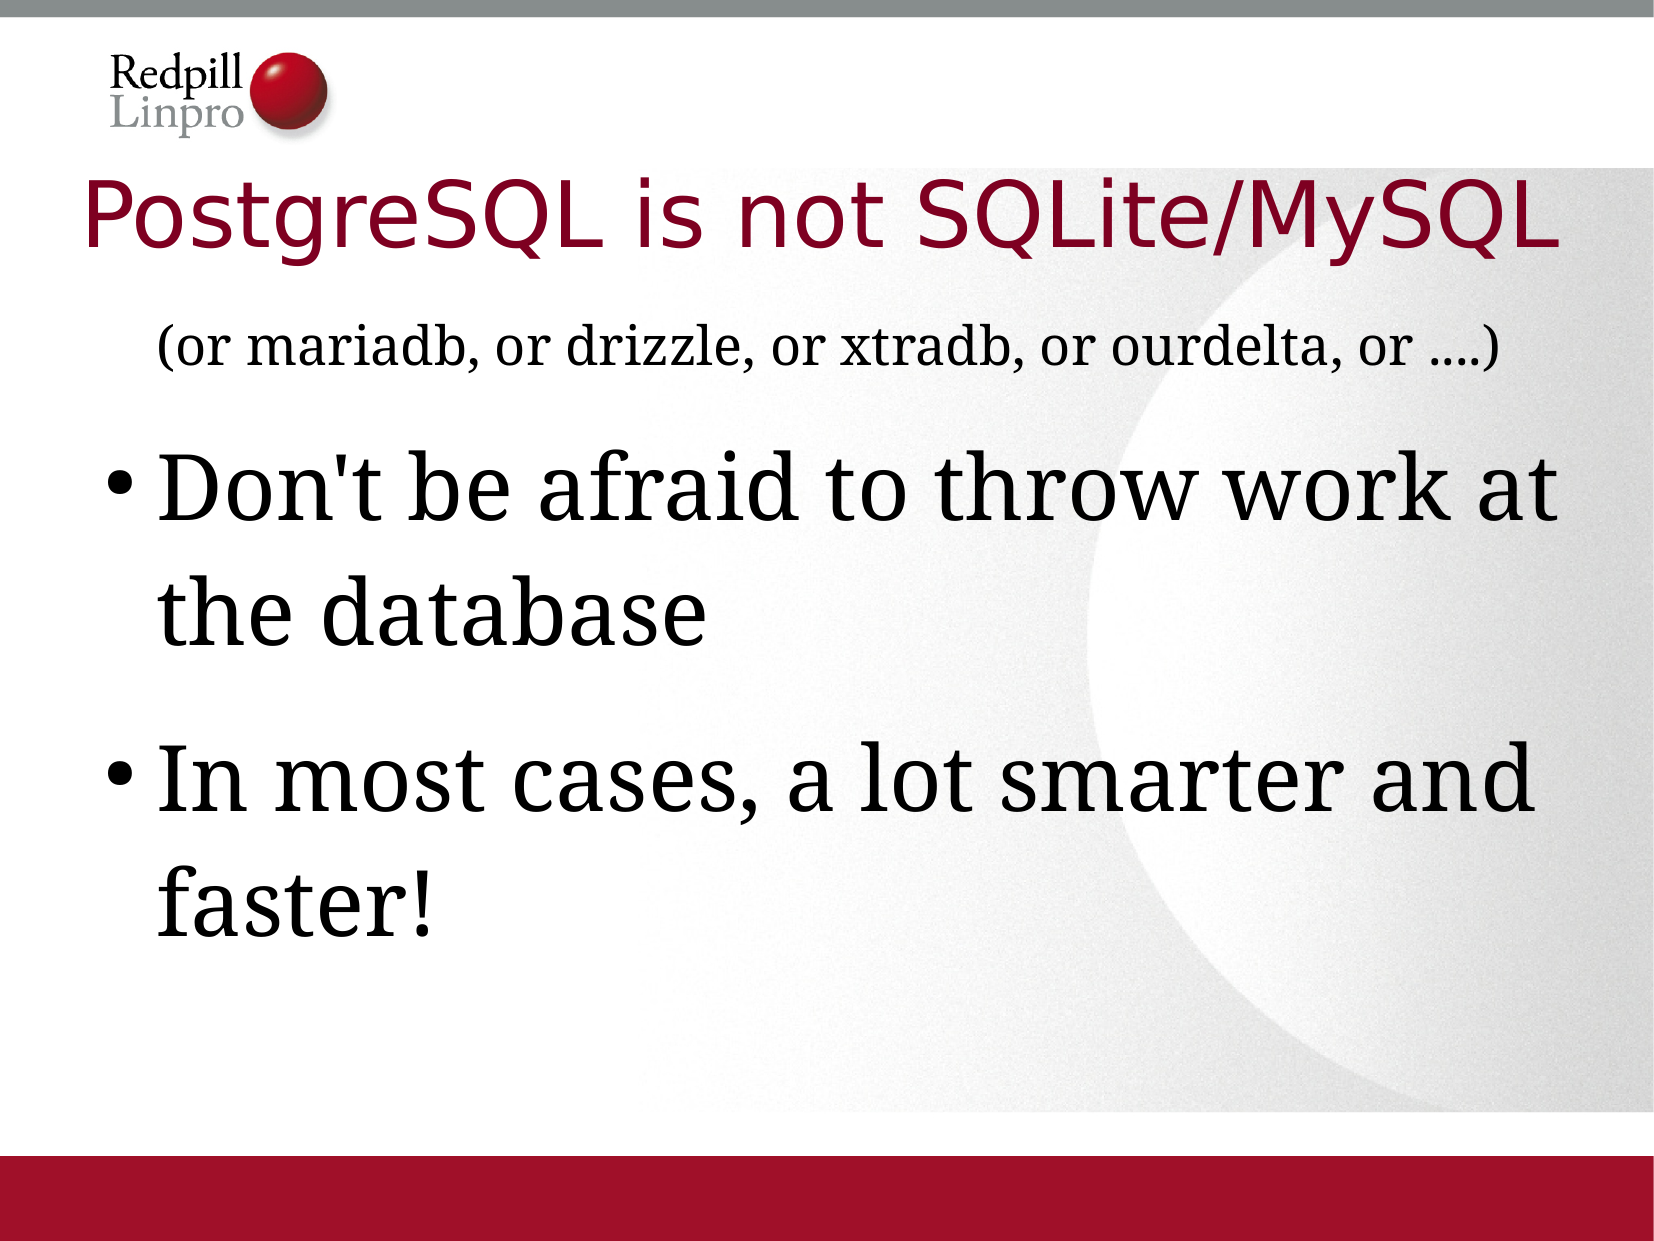

# PostgreSQL is not SQLite/MySQL
(or mariadb, or drizzle, or xtradb, or ourdelta, or ....)
Don't be afraid to throw work at the database
In most cases, a lot smarter and faster!